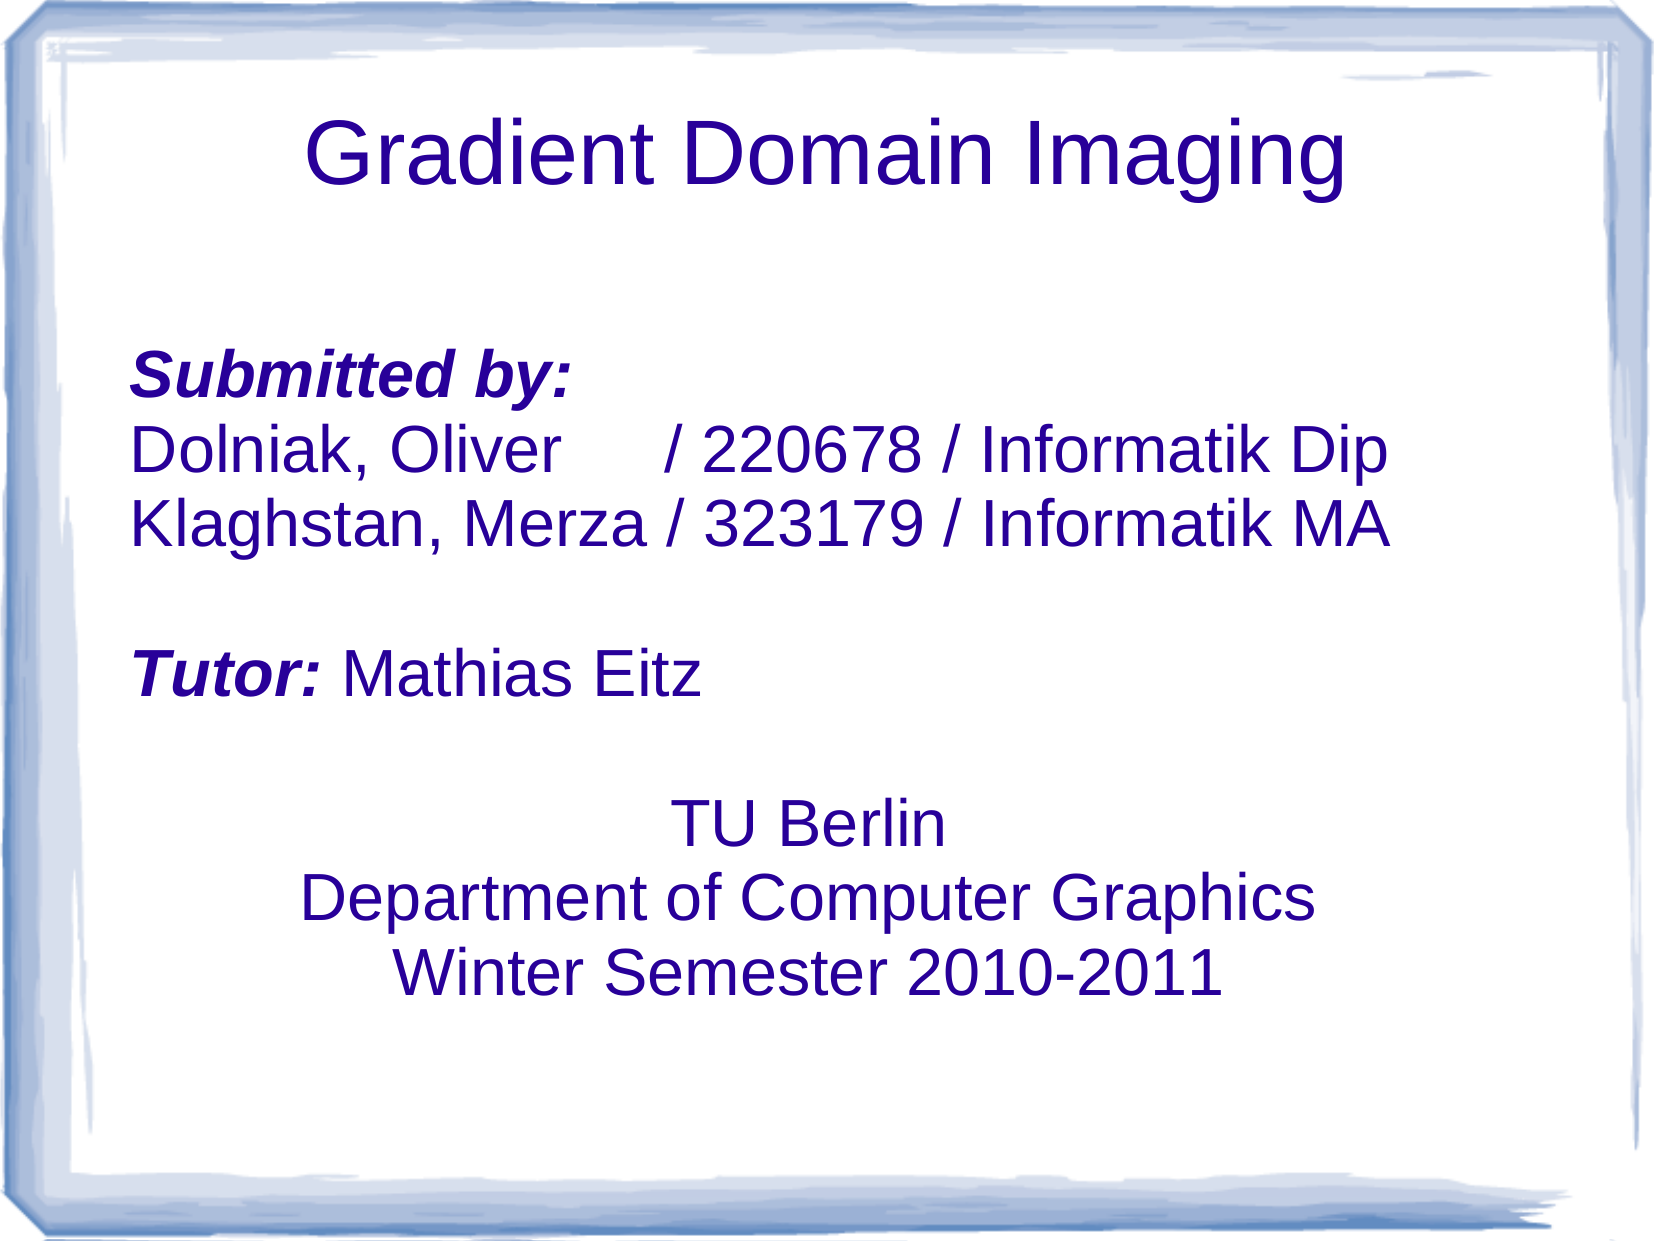

# Gradient Domain Imaging
Submitted by:
Dolniak, Oliver 	 / 220678 / Informatik Dip
Klaghstan, Merza / 323179 / Informatik MA
Tutor: Mathias Eitz
TU Berlin
Department of Computer Graphics
Winter Semester 2010-2011